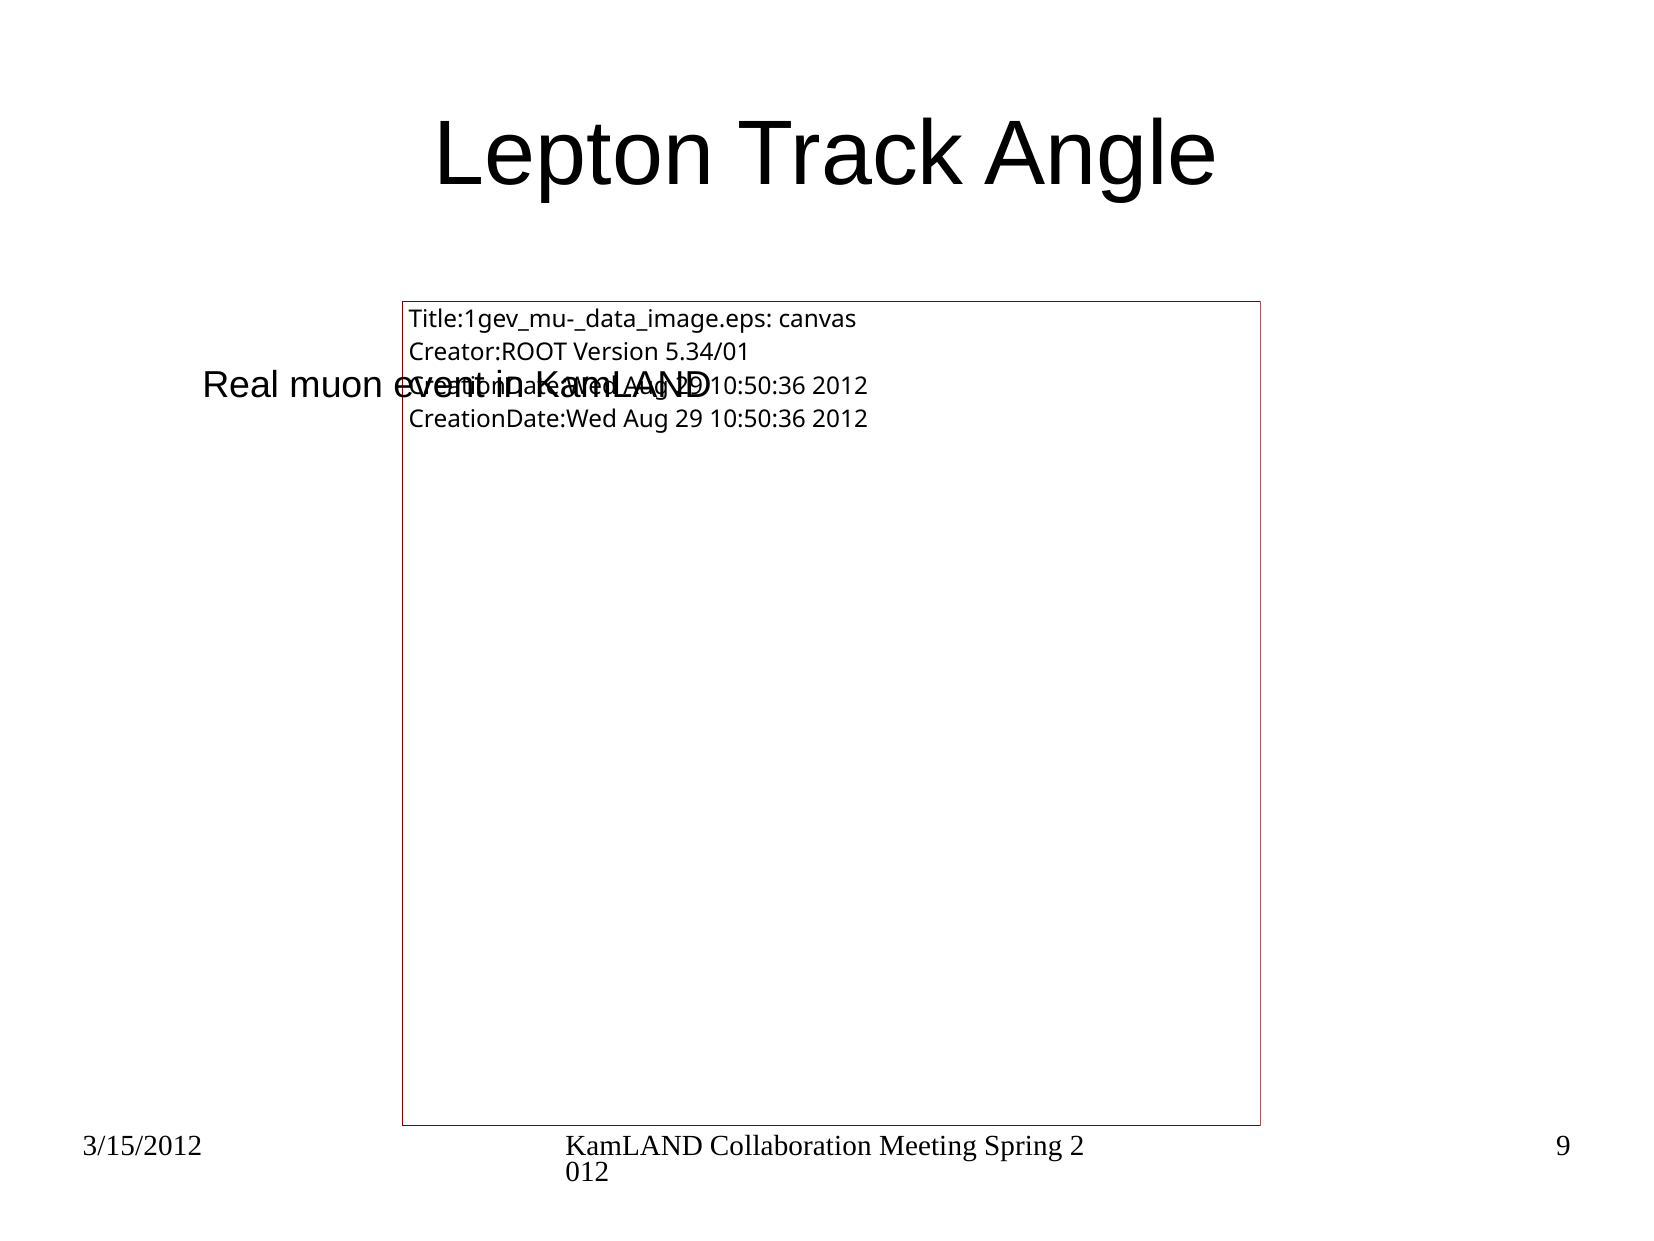

# Lepton Track Angle
Real muon event in KamLAND
3/15/2012
KamLAND Collaboration Meeting Spring 2012
9